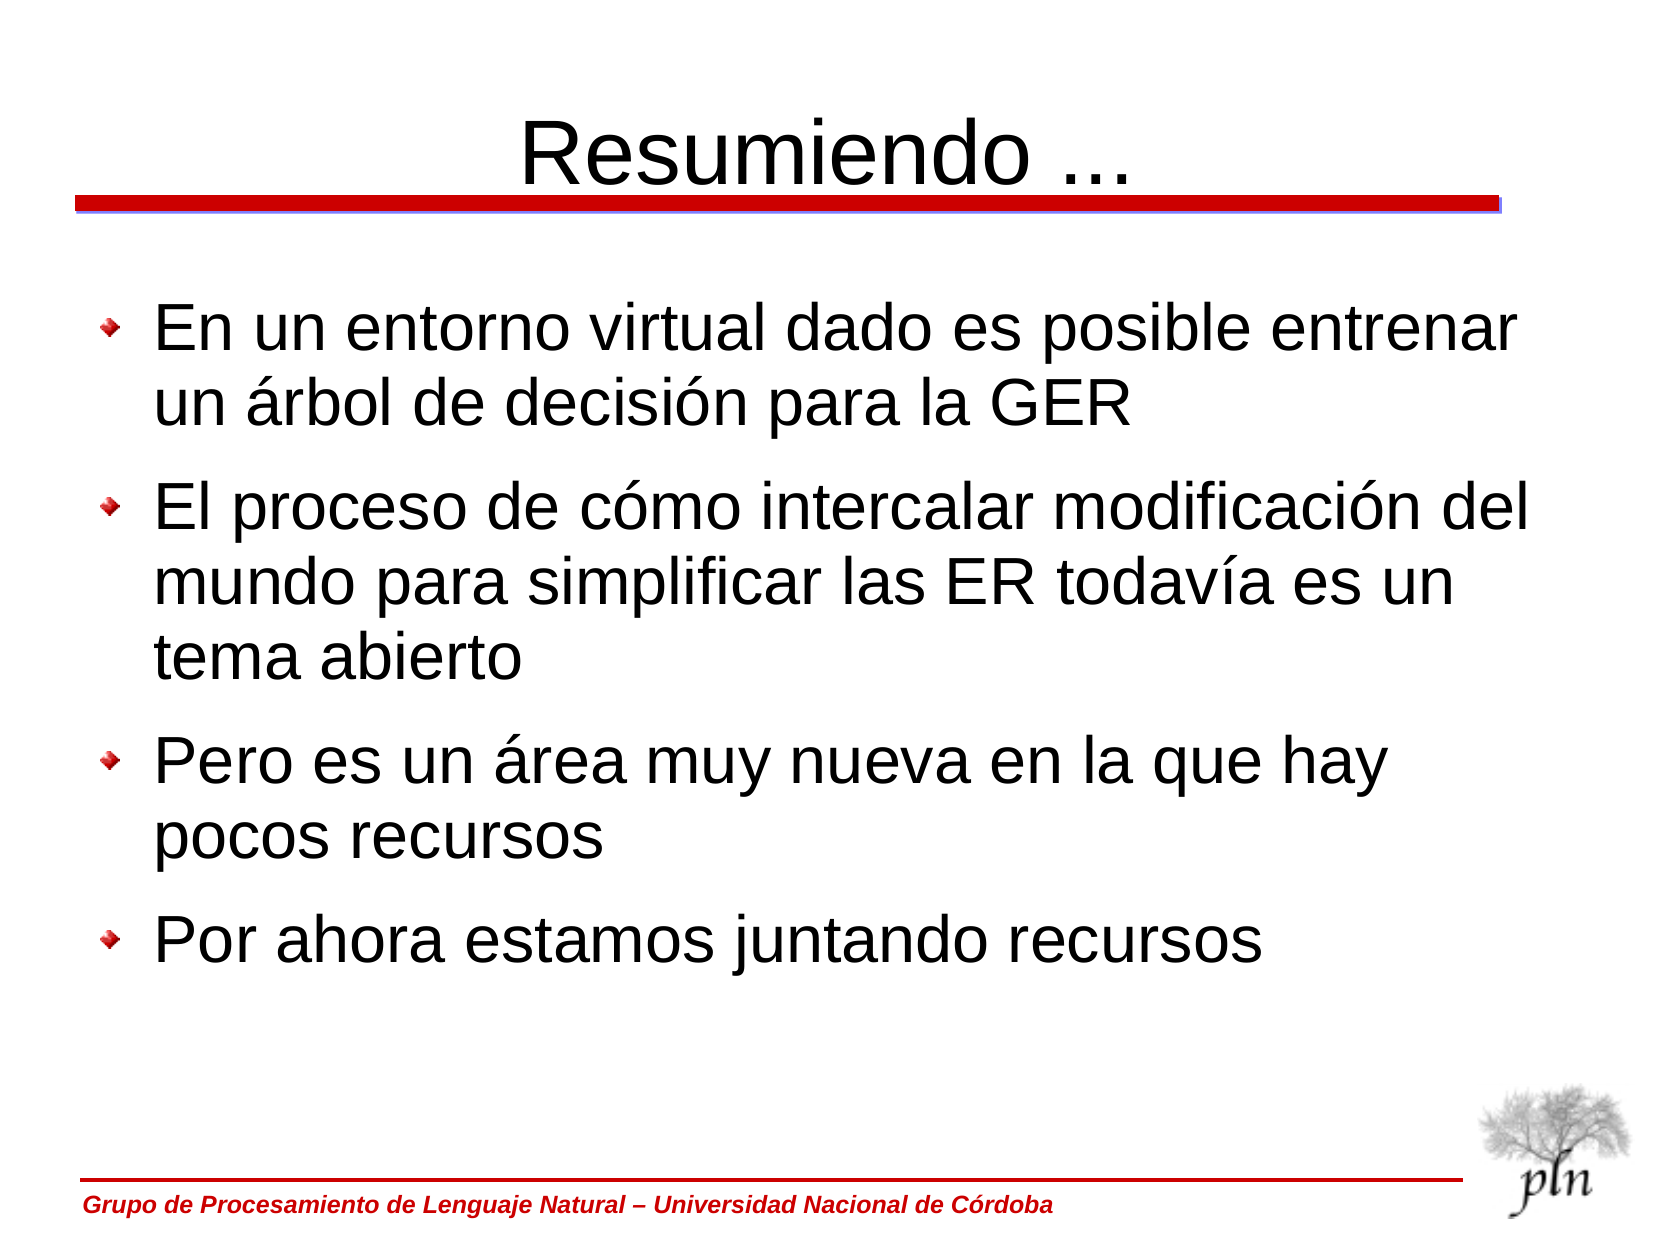

# Resumiendo ...
En un entorno virtual dado es posible entrenar un árbol de decisión para la GER
El proceso de cómo intercalar modificación del mundo para simplificar las ER todavía es un tema abierto
Pero es un área muy nueva en la que hay pocos recursos
Por ahora estamos juntando recursos